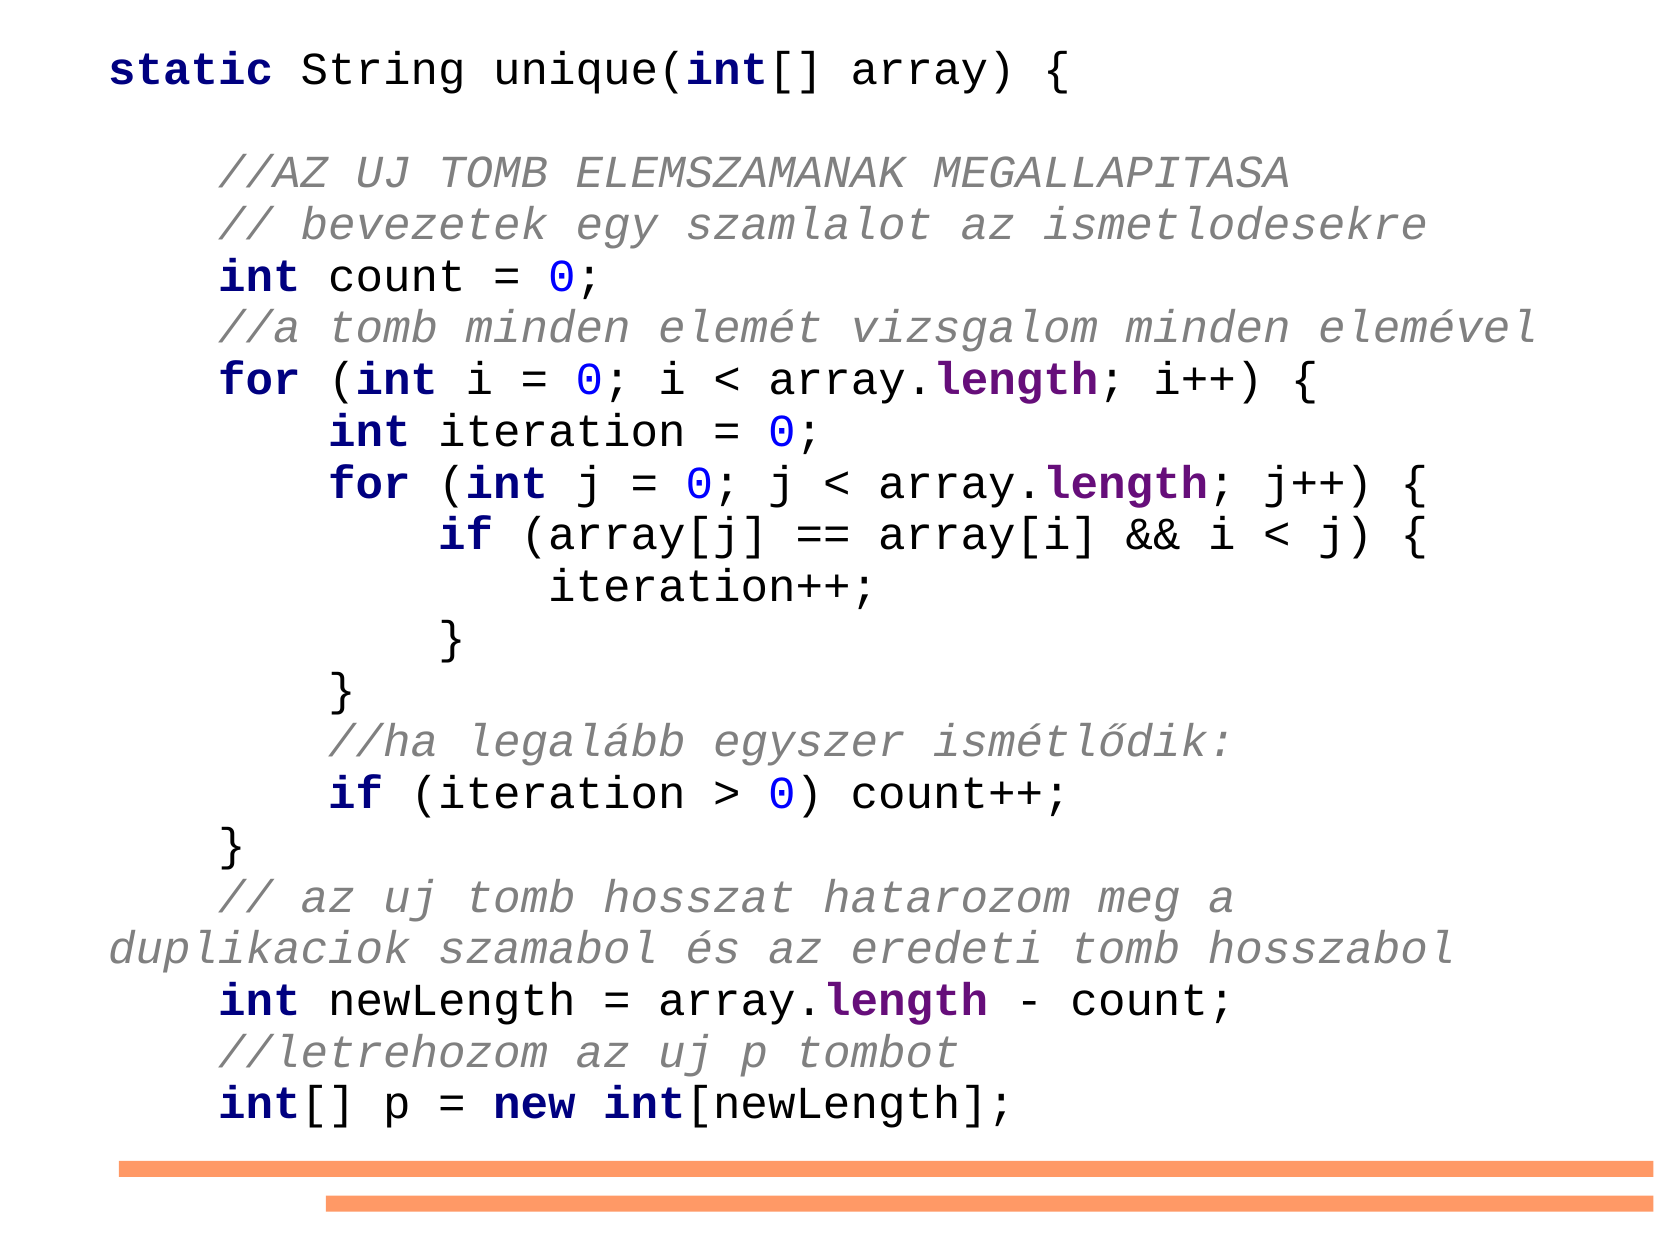

# static String unique(int[] array) { //AZ UJ TOMB ELEMSZAMANAK MEGALLAPITASA // bevezetek egy szamlalot az ismetlodesekre int count = 0; //a tomb minden elemét vizsgalom minden elemével for (int i = 0; i < array.length; i++) { int iteration = 0; for (int j = 0; j < array.length; j++) { if (array[j] == array[i] && i < j) { iteration++; } } //ha legalább egyszer ismétlődik: if (iteration > 0) count++; } // az uj tomb hosszat hatarozom meg a duplikaciok szamabol és az eredeti tomb hosszabol int newLength = array.length - count; //letrehozom az uj p tombot int[] p = new int[newLength];